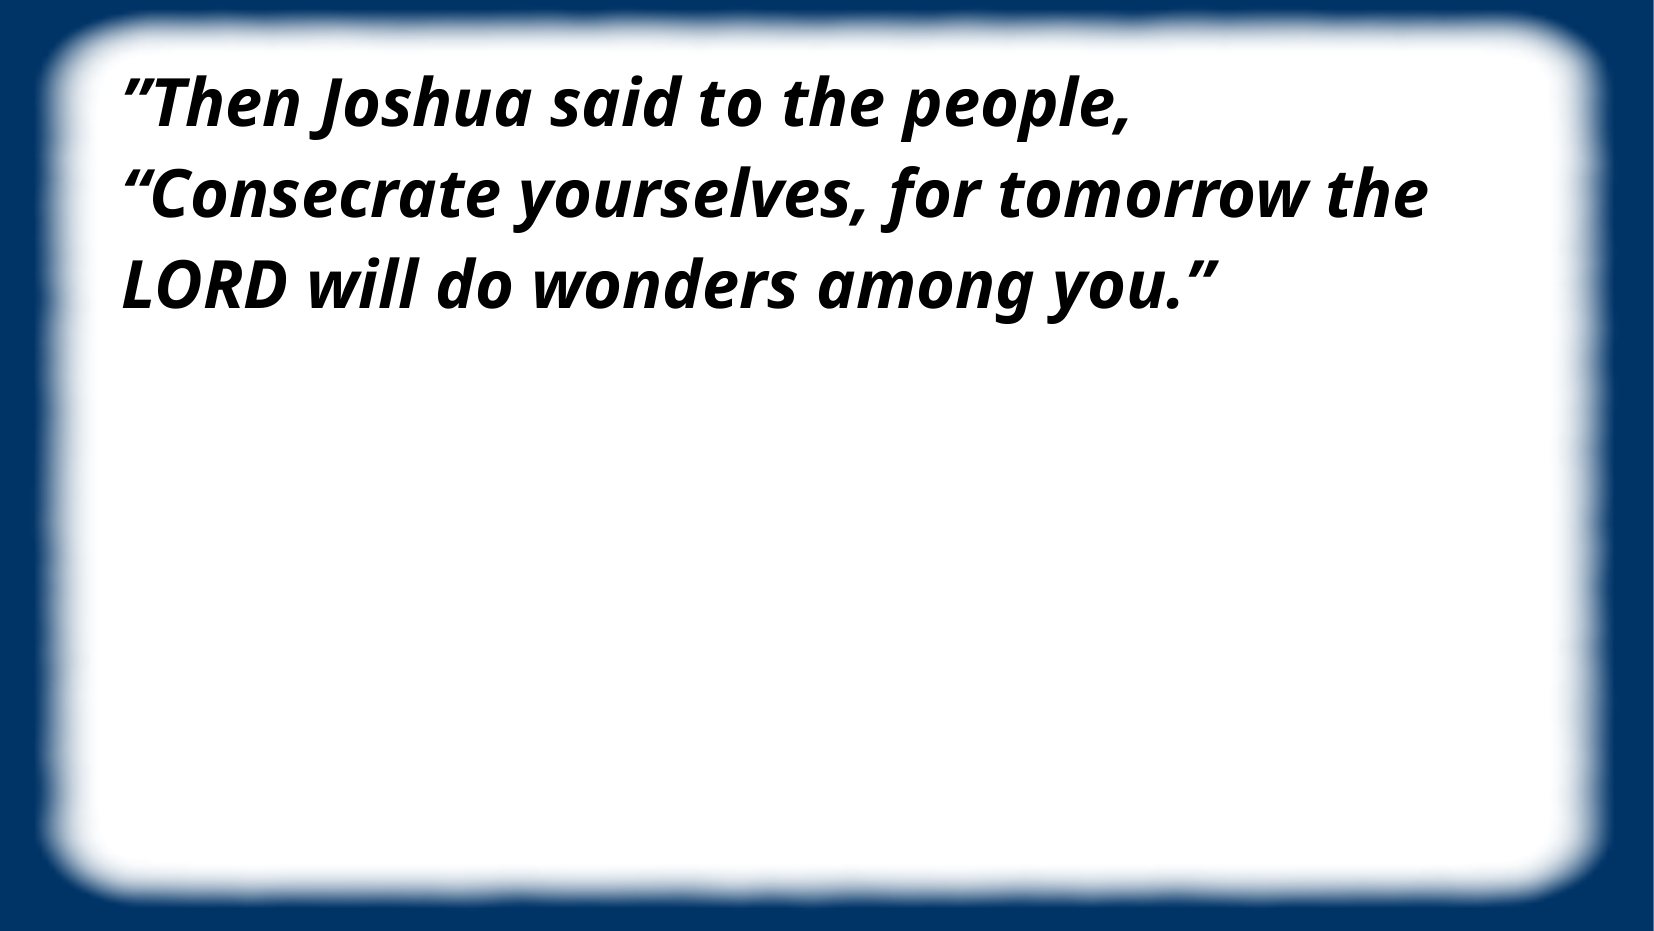

”Then Joshua said to the people, “Consecrate yourselves, for tomorrow the Lord will do wonders among you.”